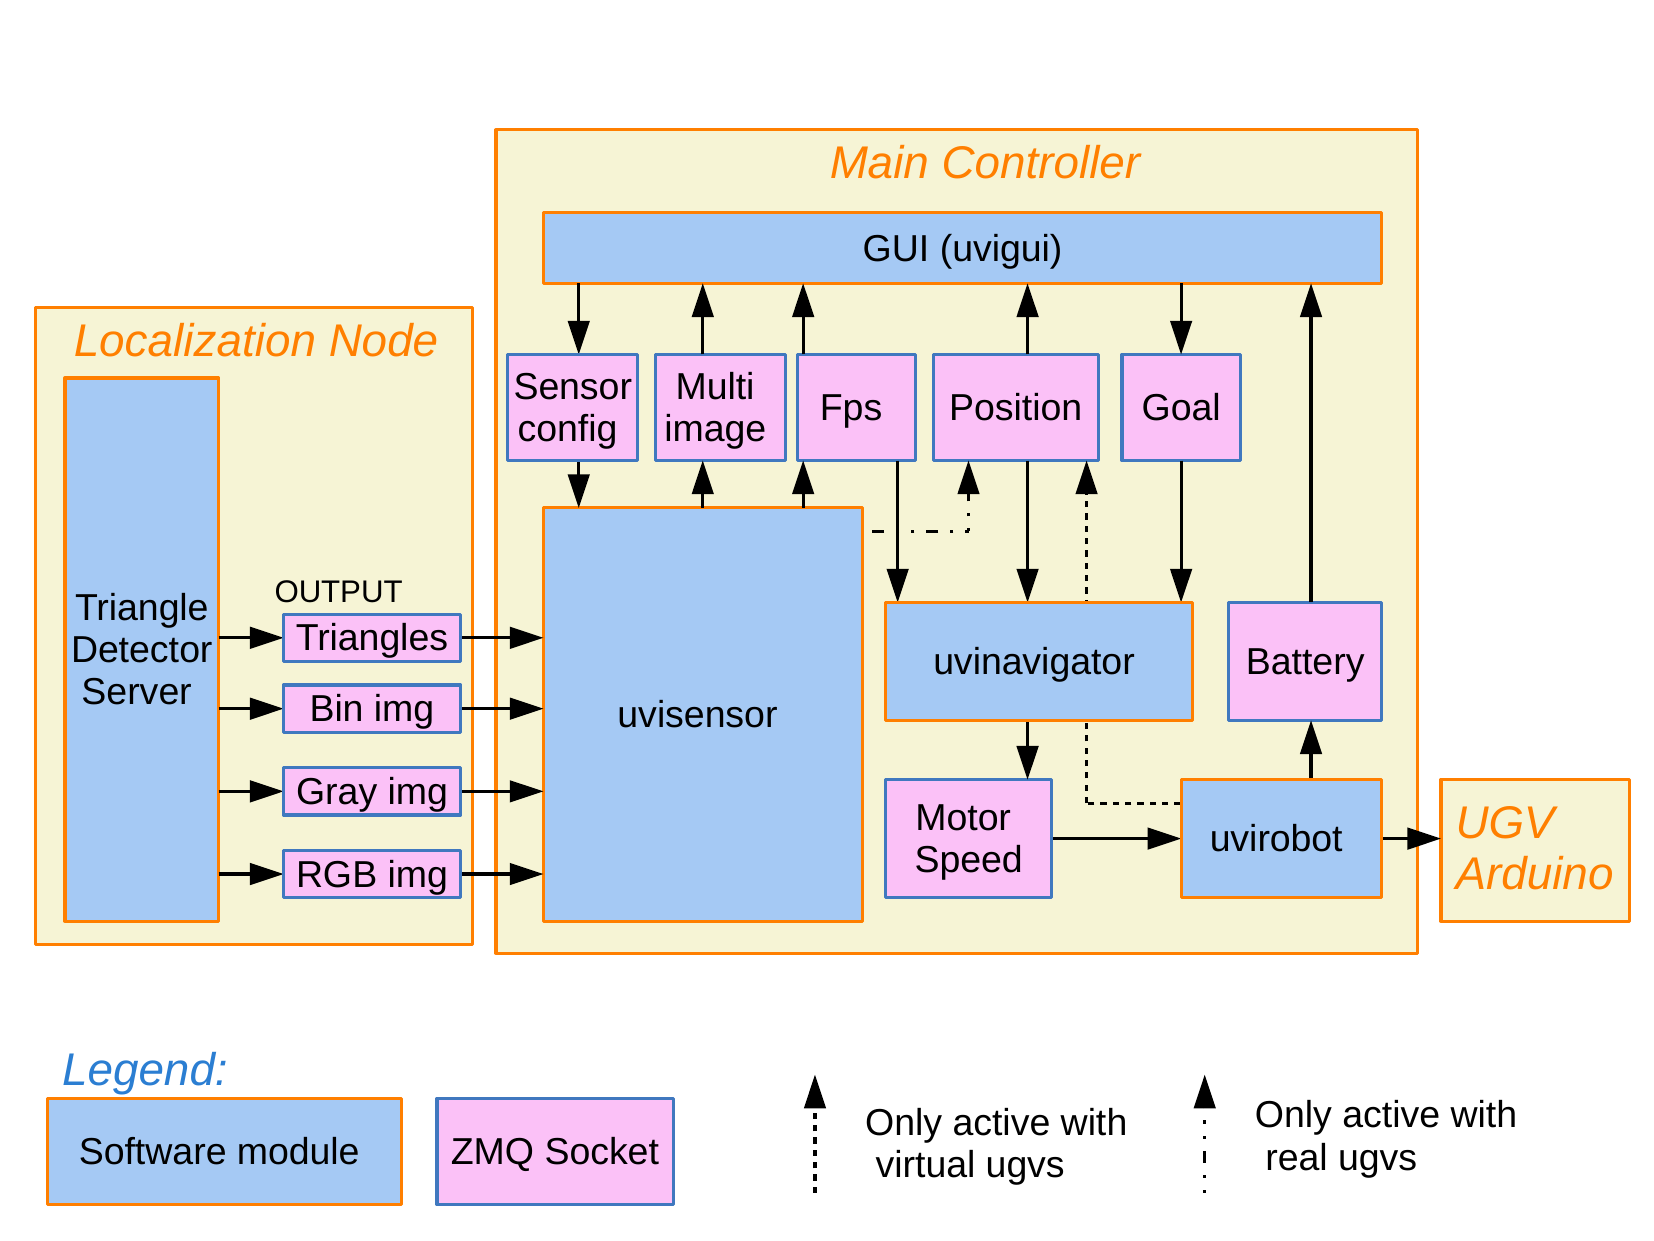

Main Controller
GUI (uvigui)
Localization Node
Sensor
config
Multi
image
Fps
Position
Goal
Triangle
Detector
Server
uvisensor
OUTPUT
uvinavigator
Battery
Triangles
Bin img
Gray img
Motor
Speed
uvirobot
UGV
Arduino
RGB img
Legend:
Only active with
 real ugvs
Only active with
 virtual ugvs
Software module
ZMQ Socket